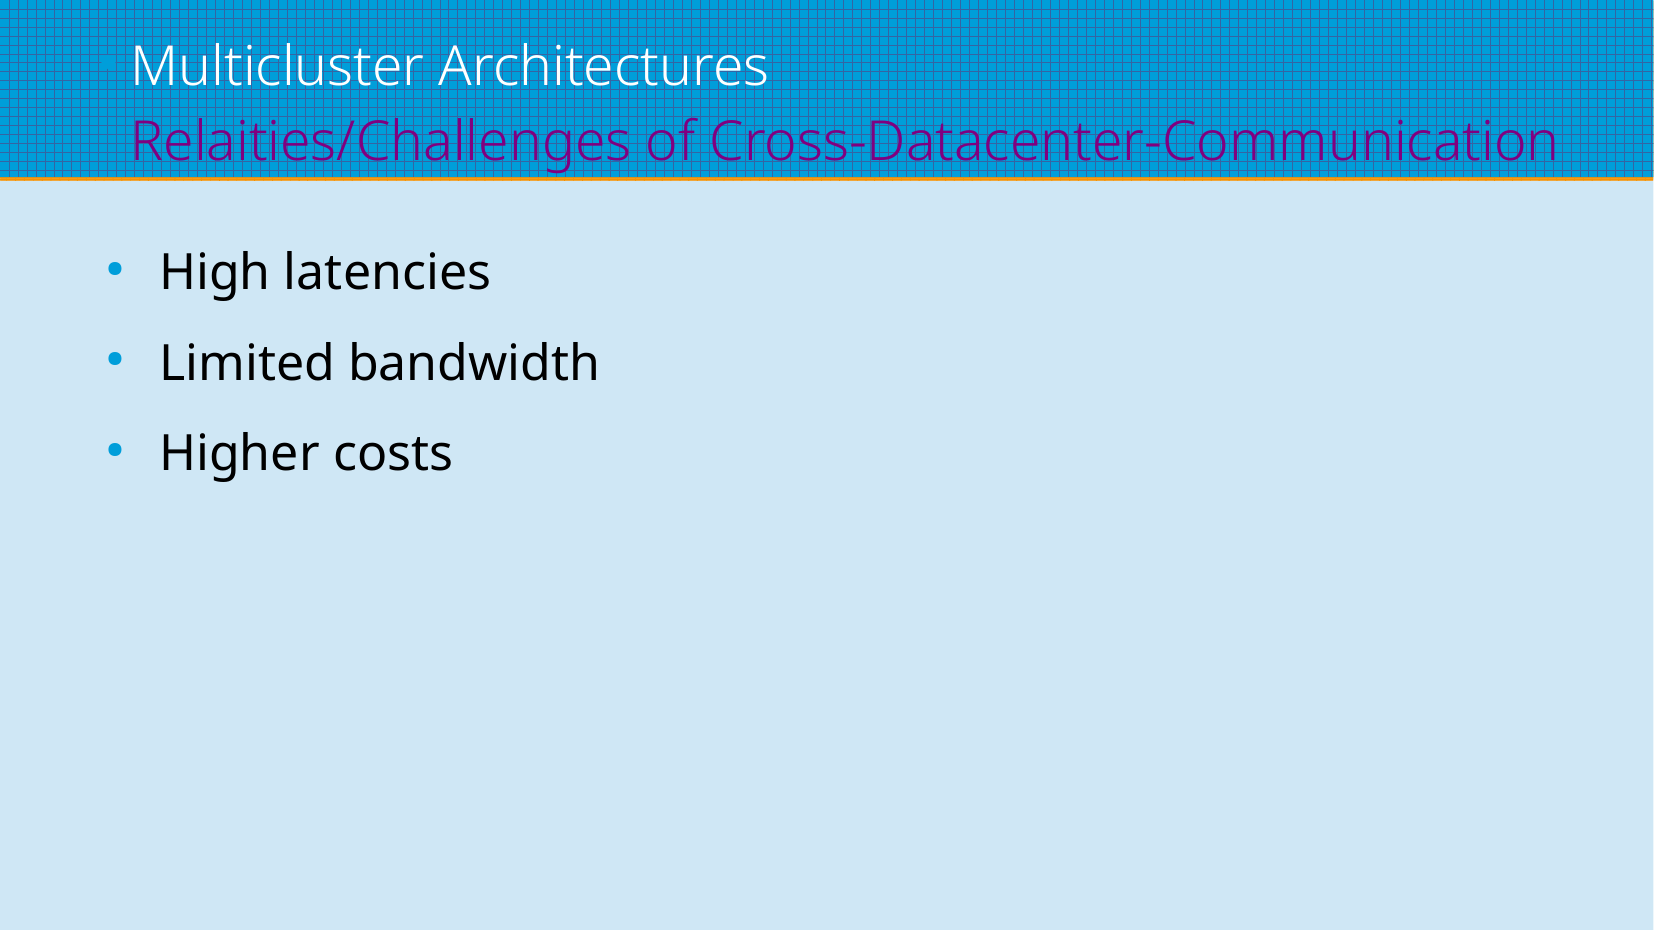

# Multicluster Architectures Relaities/Challenges of Cross-Datacenter-Communication
High latencies
Limited bandwidth
Higher costs